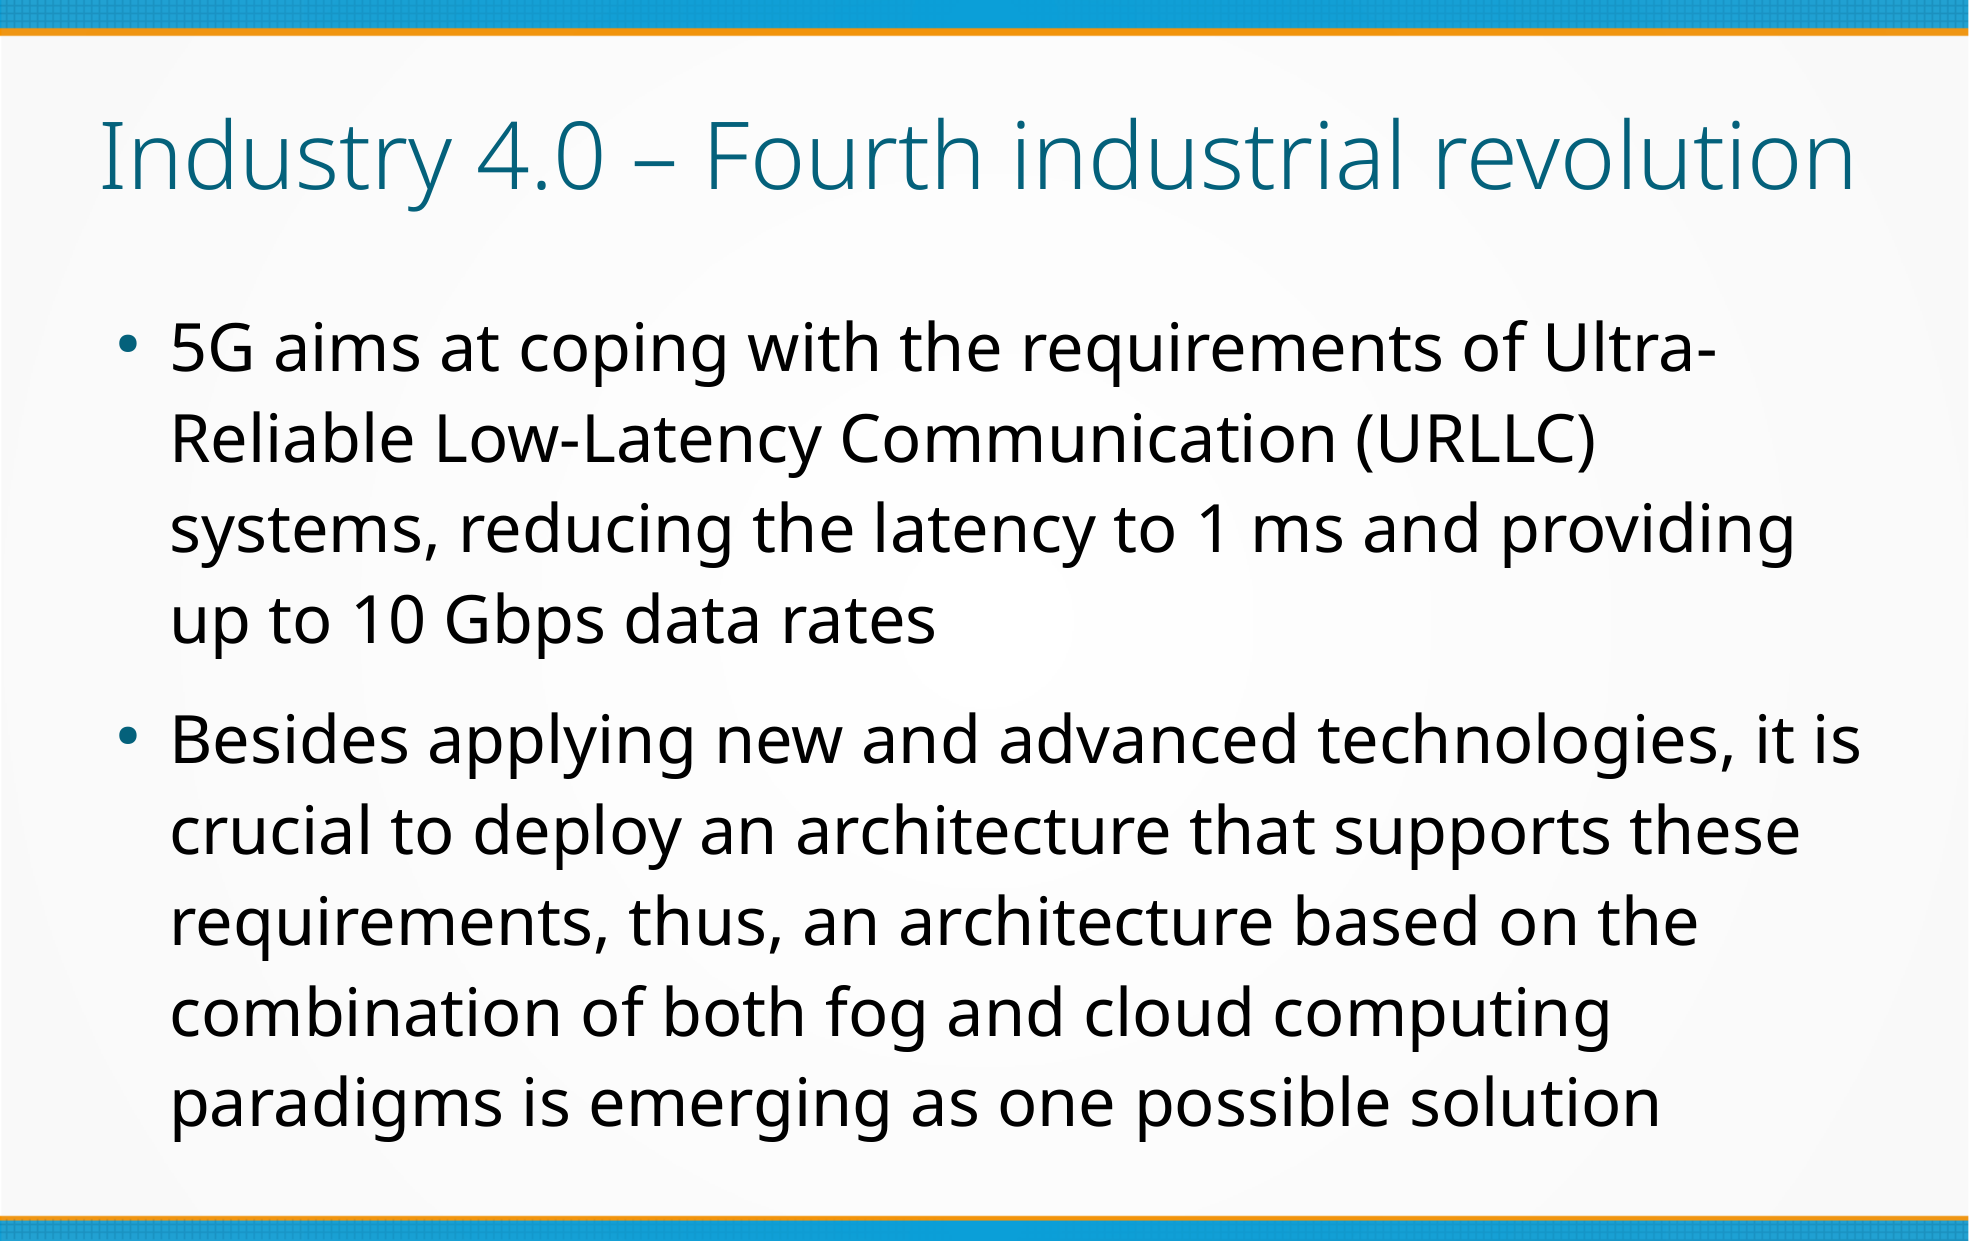

# Industry 4.0 – Fourth industrial revolution
5G aims at coping with the requirements of Ultra-Reliable Low-Latency Communication (URLLC) systems, reducing the latency to 1 ms and providing up to 10 Gbps data rates
Besides applying new and advanced technologies, it is crucial to deploy an architecture that supports these requirements, thus, an architecture based on the combination of both fog and cloud computing paradigms is emerging as one possible solution